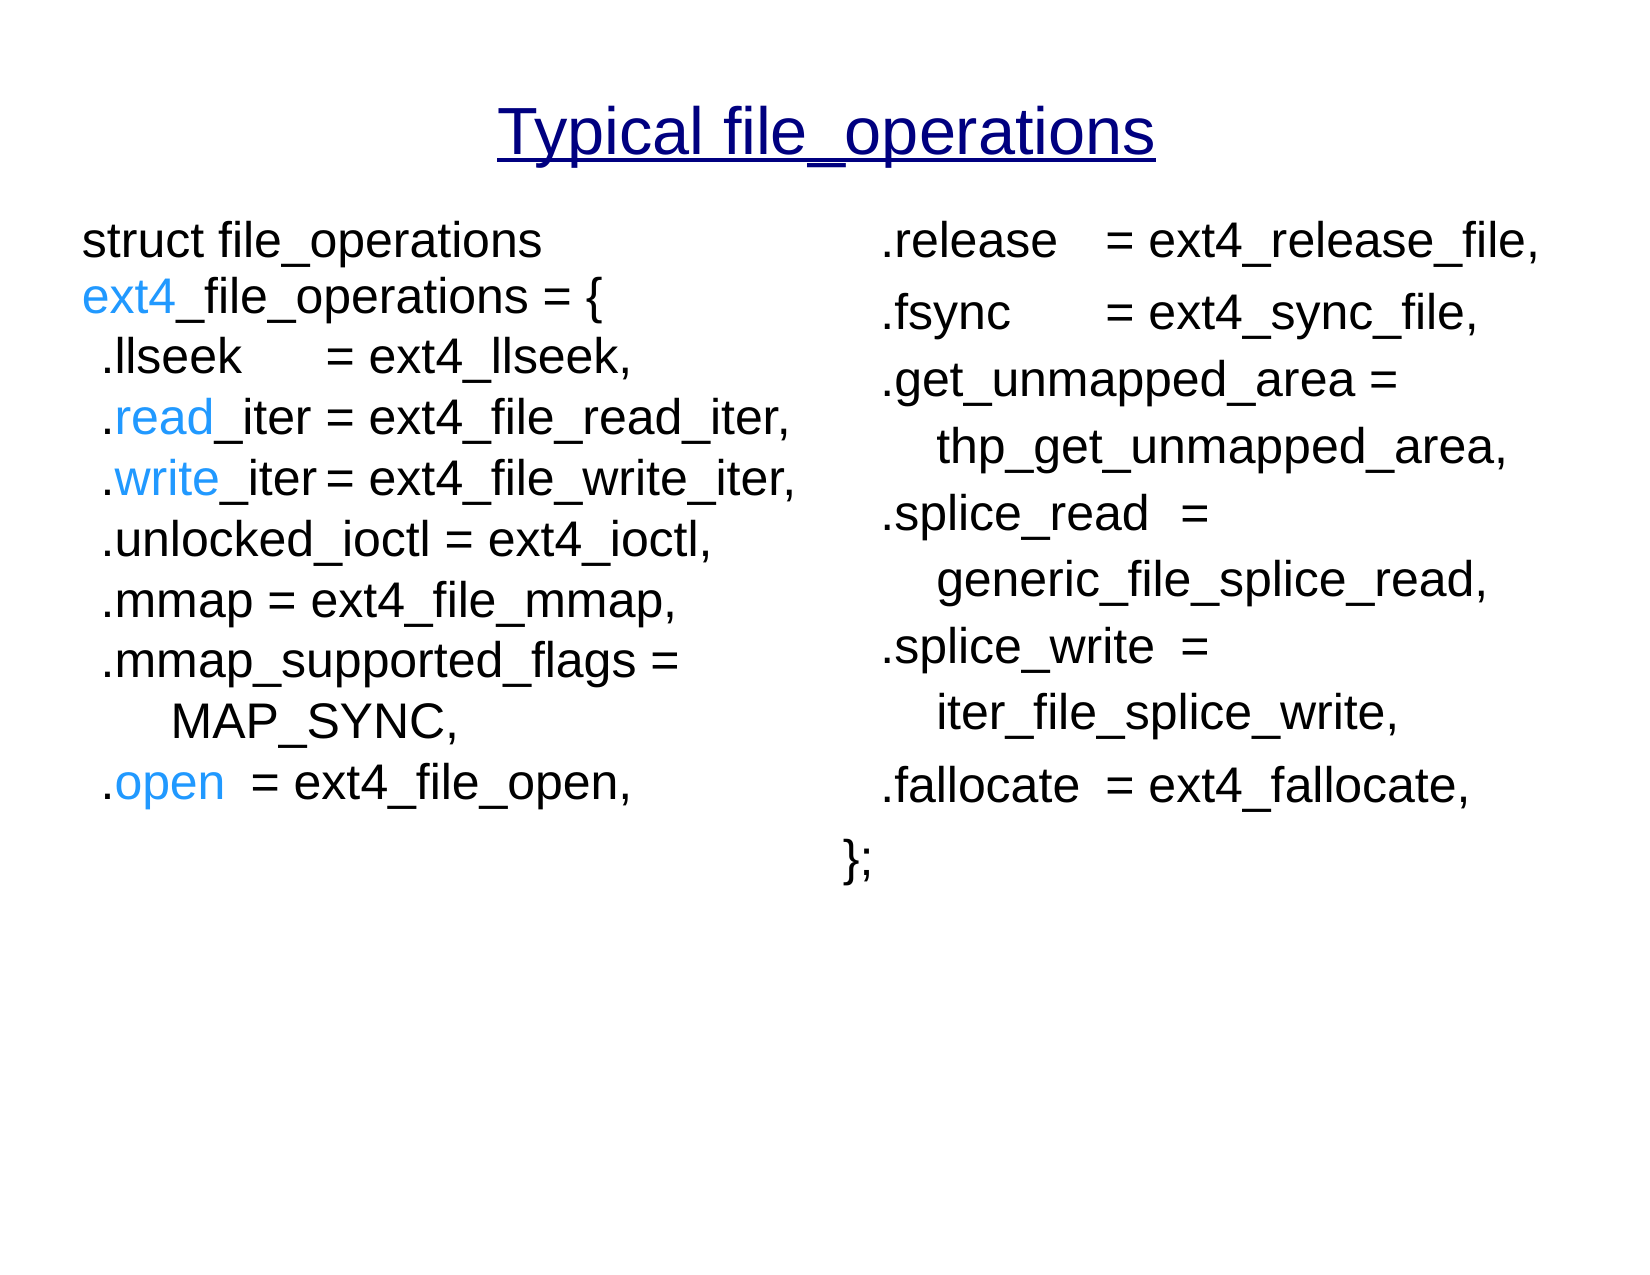

# Typical file_operations
struct file_operations ext4_file_operations = {
.llseek		= ext4_llseek,
.read_iter	= ext4_file_read_iter,
.write_iter	= ext4_file_write_iter,
.unlocked_ioctl = ext4_ioctl,
.mmap = ext4_file_mmap,
.mmap_supported_flags =
 MAP_SYNC,
.open	= ext4_file_open,
.release	= ext4_release_file,
.fsync		= ext4_sync_file,
.get_unmapped_area =
 thp_get_unmapped_area,
.splice_read	=
 generic_file_splice_read,
.splice_write	=
 iter_file_splice_write,
.fallocate	= ext4_fallocate,
};